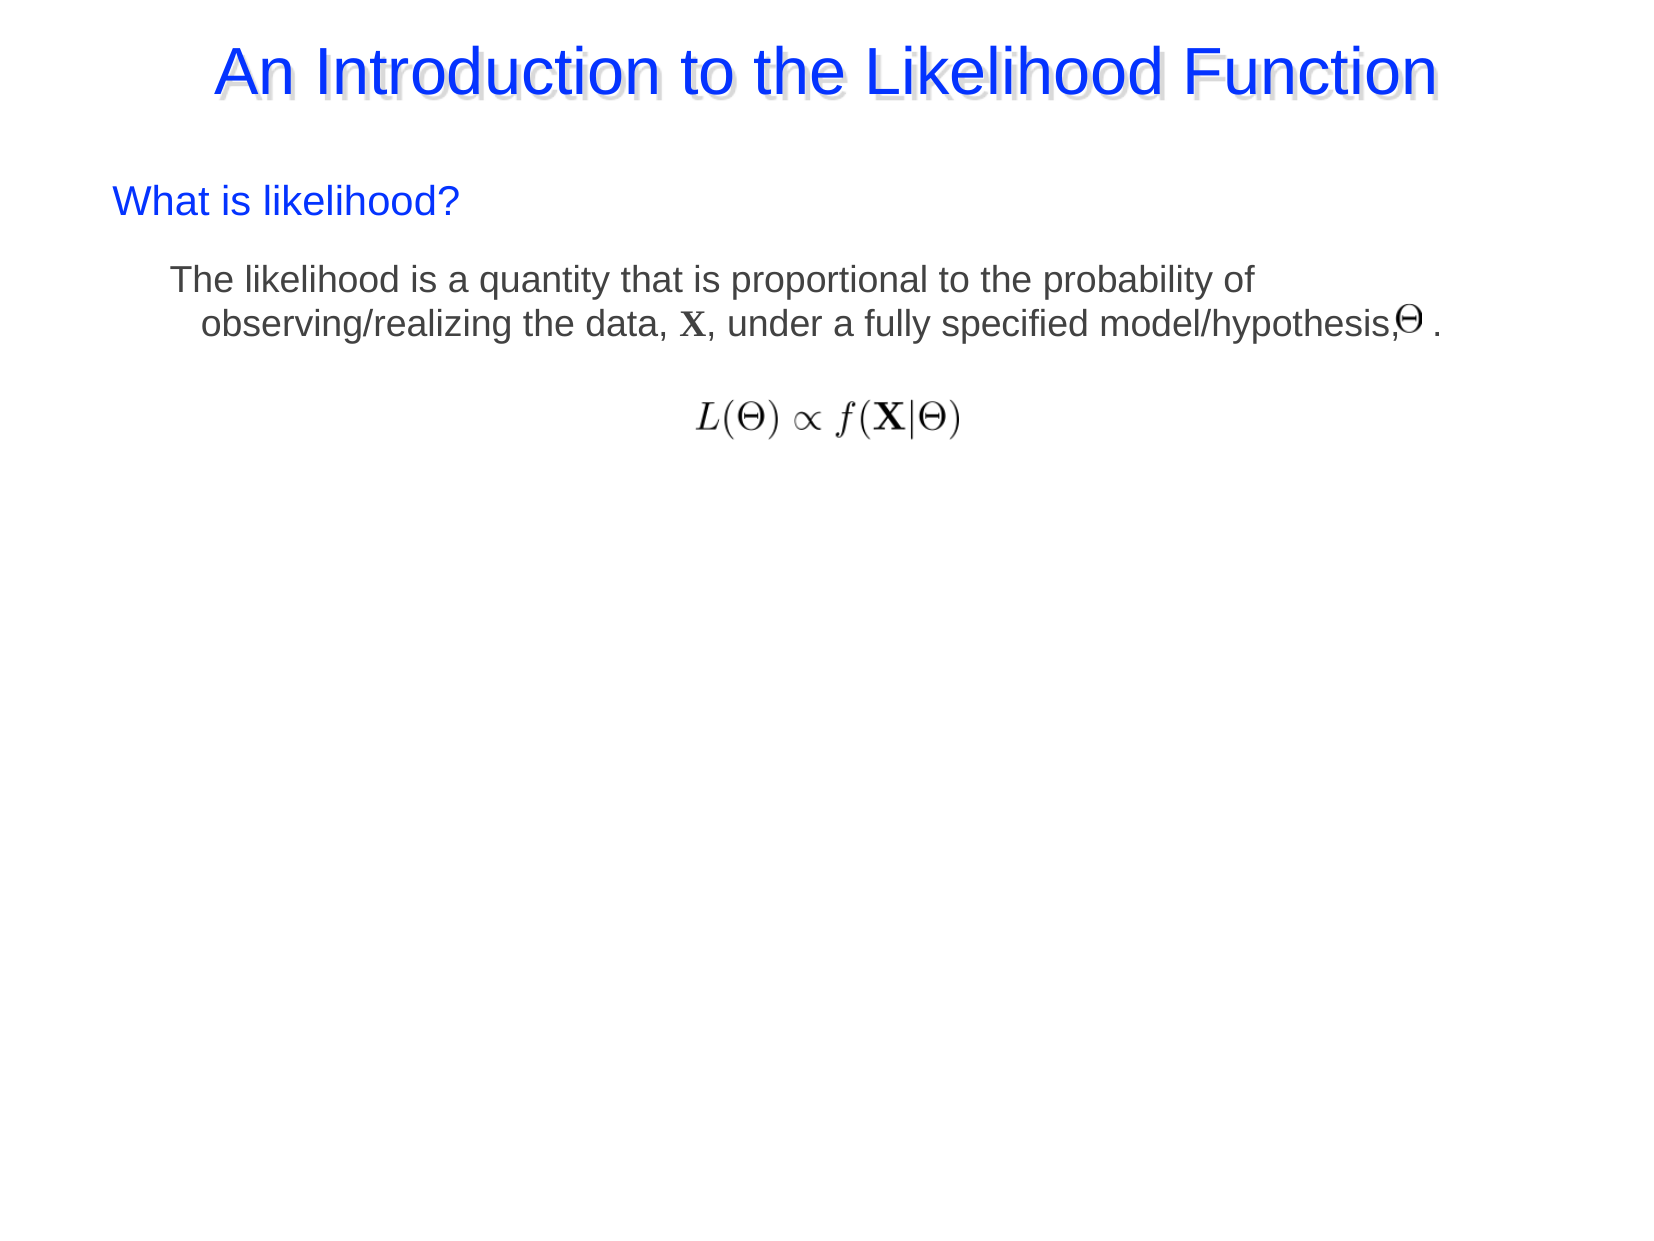

An Introduction to the Likelihood Function
What is likelihood?
The likelihood is a quantity that is proportional to the probability of
 observing/realizing the data, X, under a fully specified model/hypothesis, .